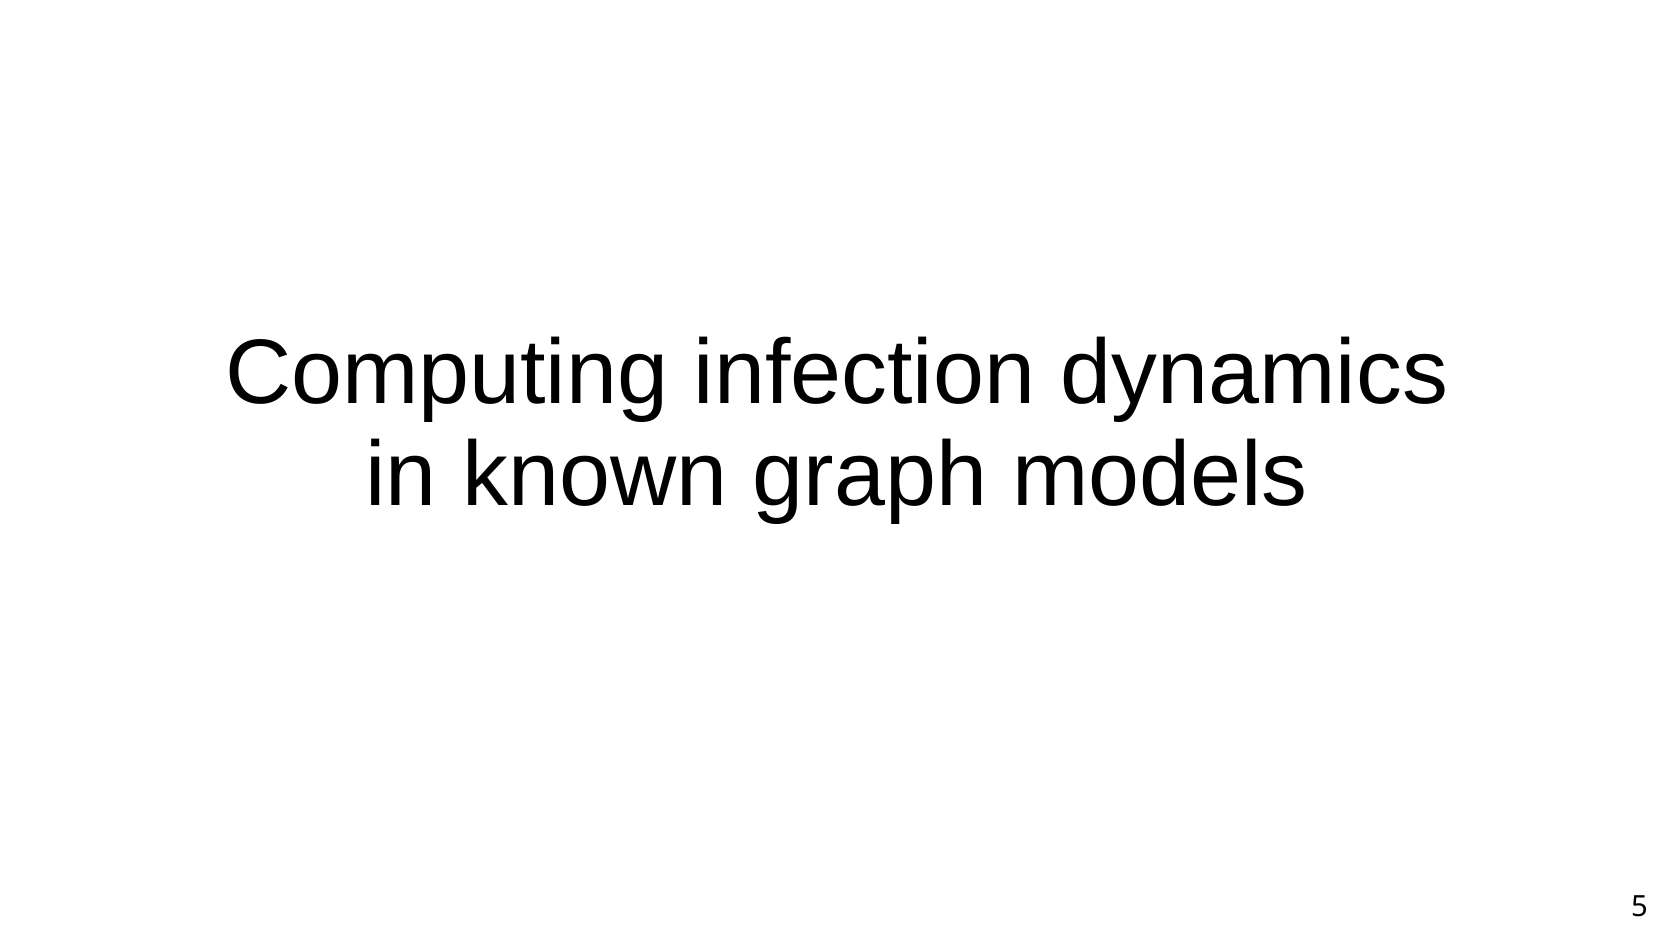

# Computing infection dynamics in known graph models
5